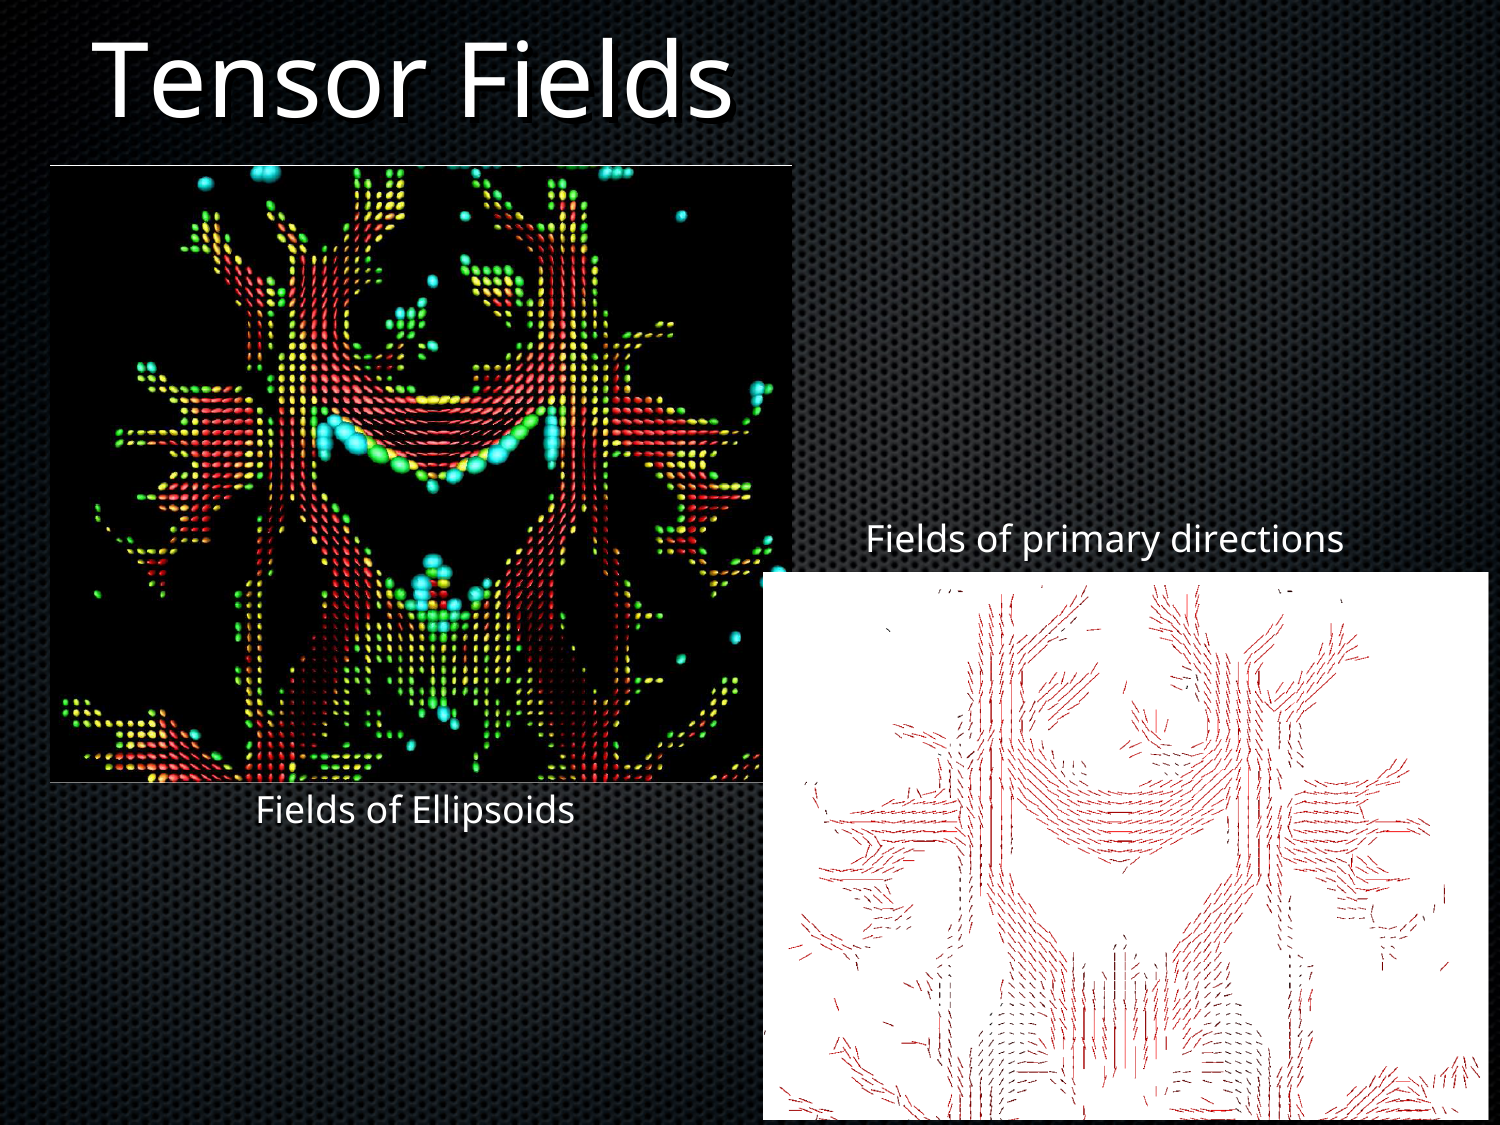

# Tensor Fields
Fields of primary directions
Fields of Ellipsoids